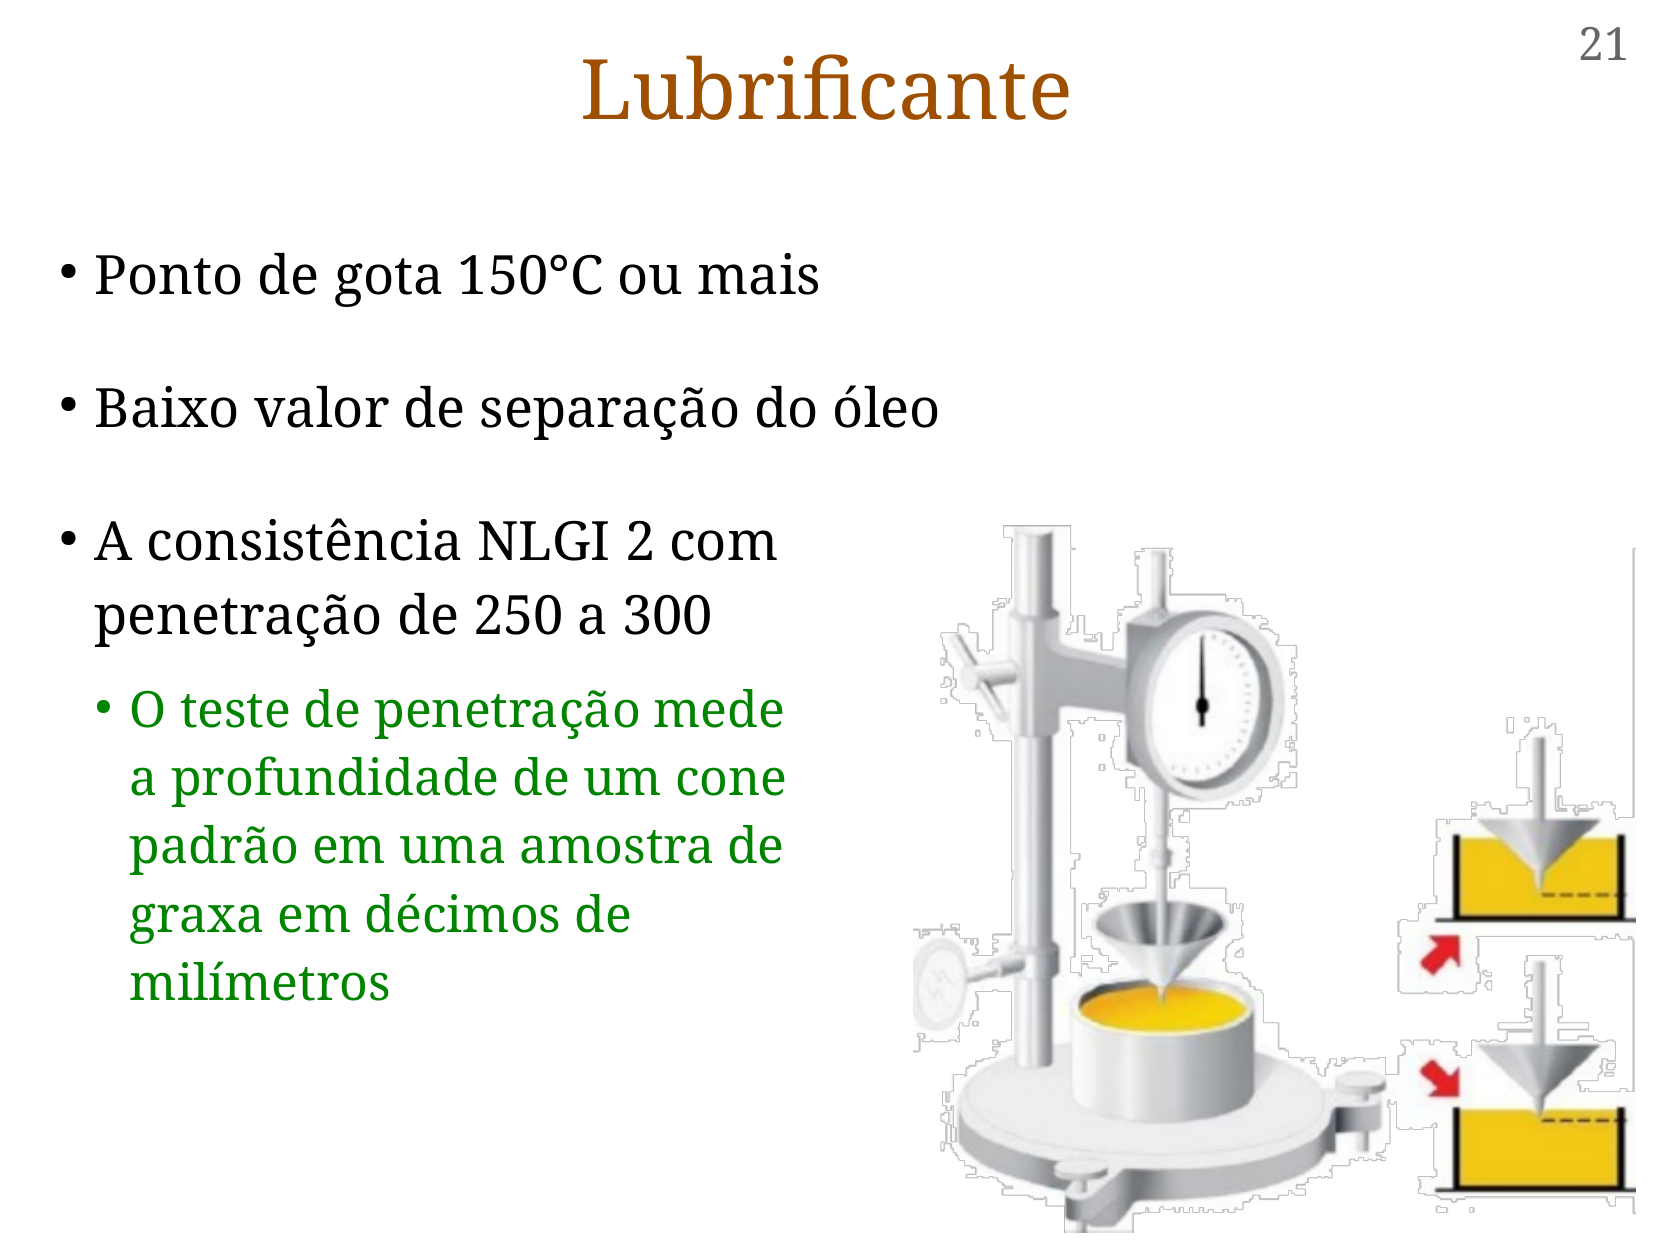

21
# Lubrificante
Ponto de gota 150°C ou mais
Baixo valor de separação do óleo
A consistência NLGI 2 com
penetração de 250 a 300
O teste de penetração mede
a profundidade de um cone
padrão em uma amostra de
graxa em décimos de
milímetros